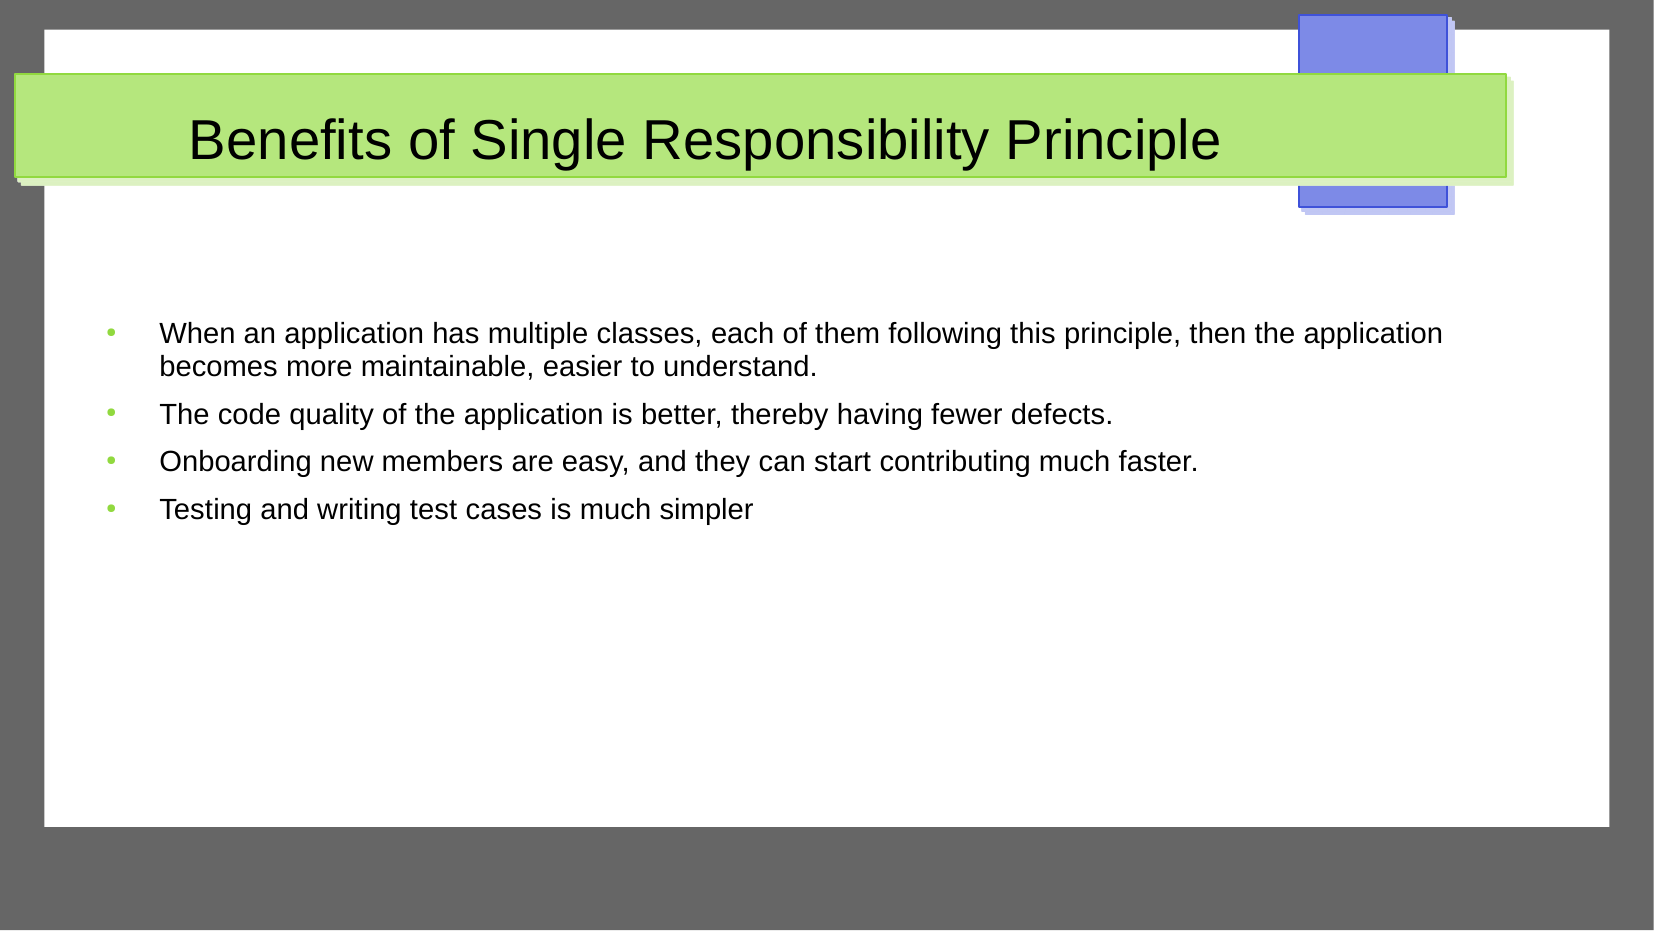

# Benefits of Single Responsibility Principle
When an application has multiple classes, each of them following this principle, then the application becomes more maintainable, easier to understand.
The code quality of the application is better, thereby having fewer defects.
Onboarding new members are easy, and they can start contributing much faster.
Testing and writing test cases is much simpler